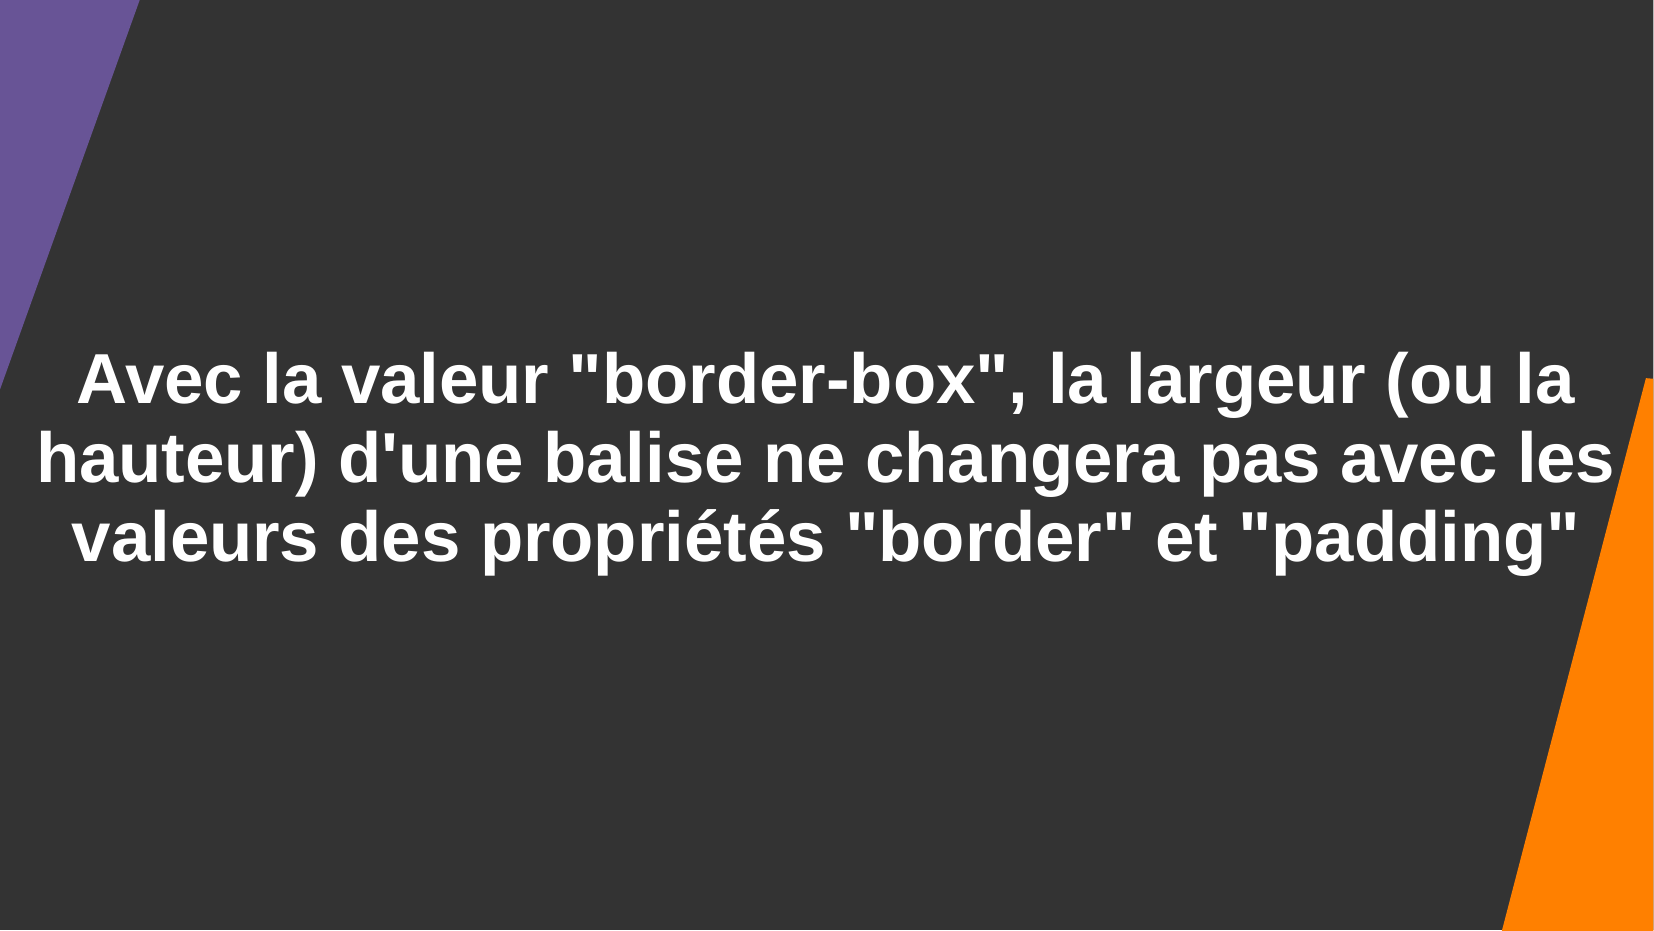

# Avec la valeur "border-box", la largeur (ou la hauteur) d'une balise ne changera pas avec les valeurs des propriétés "border" et "padding"